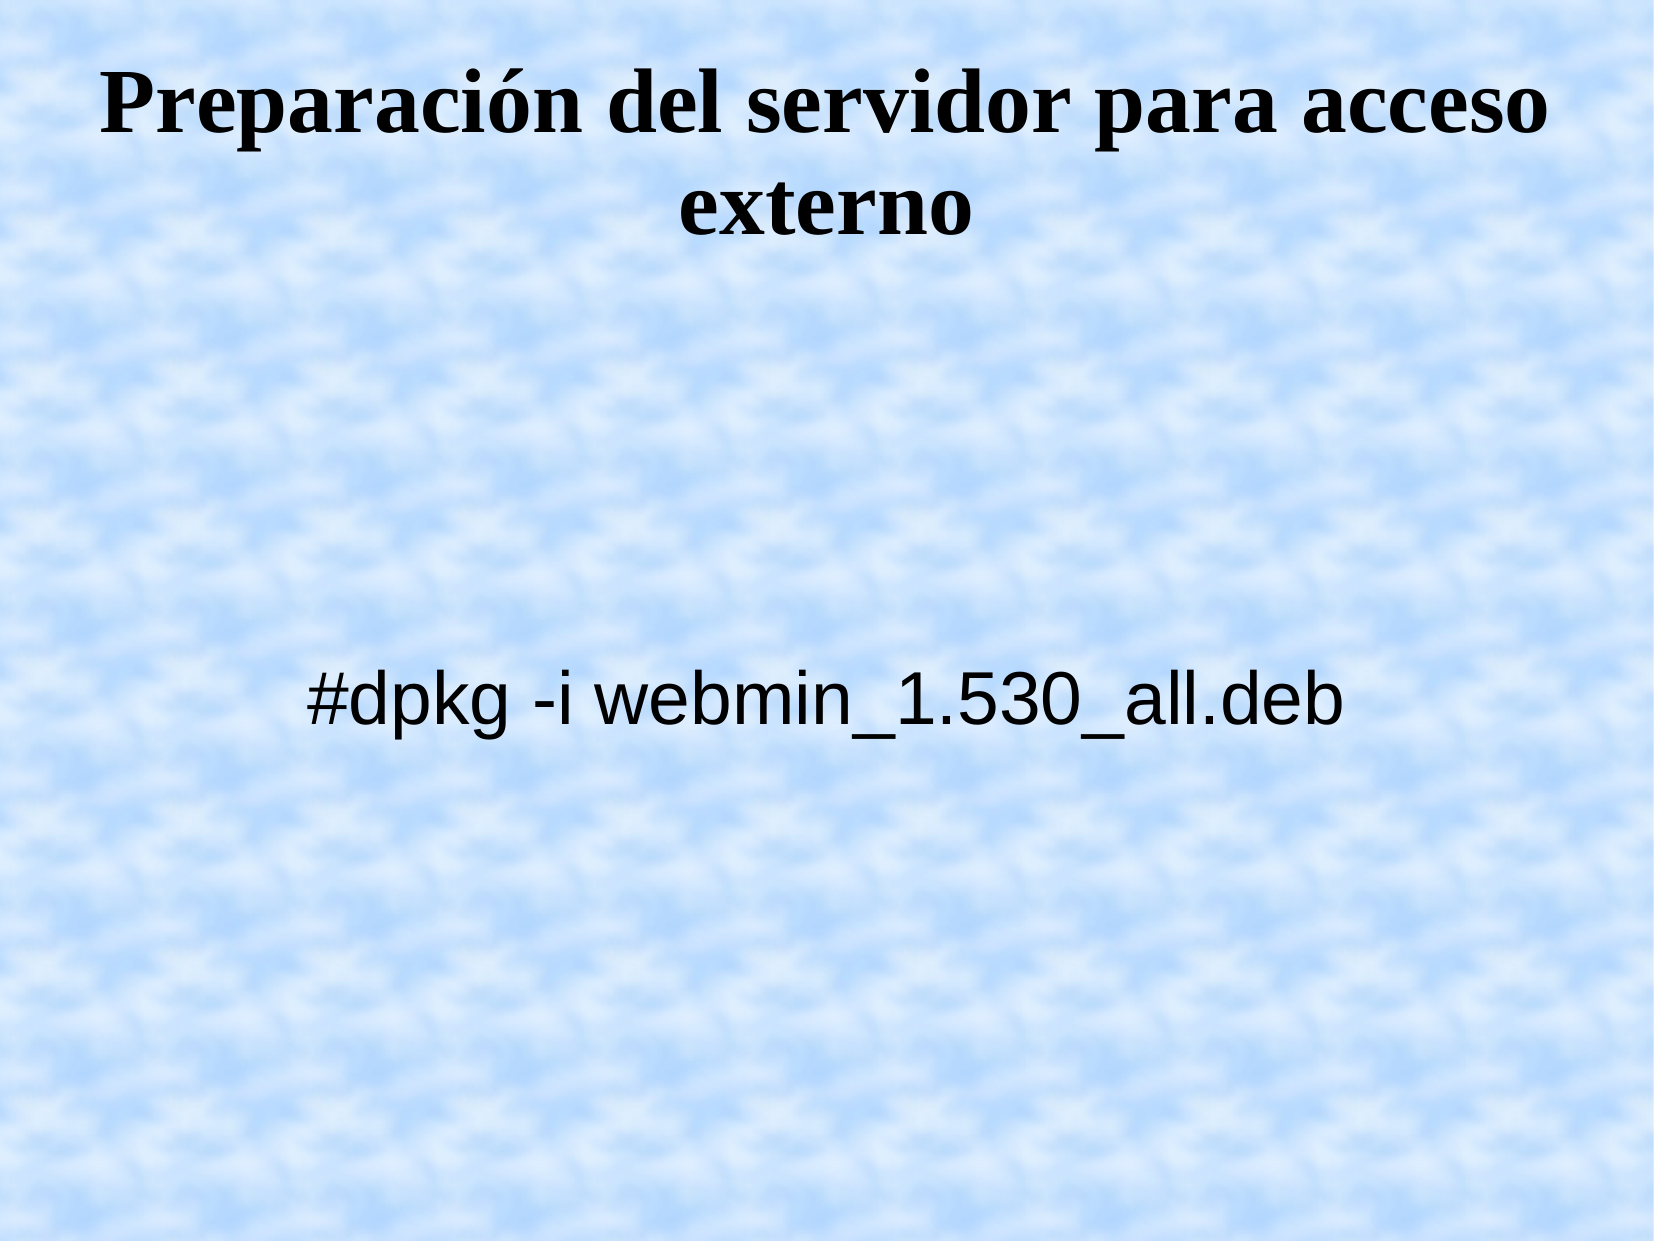

# Preparación del servidor para acceso externo
#dpkg -i webmin_1.530_all.deb